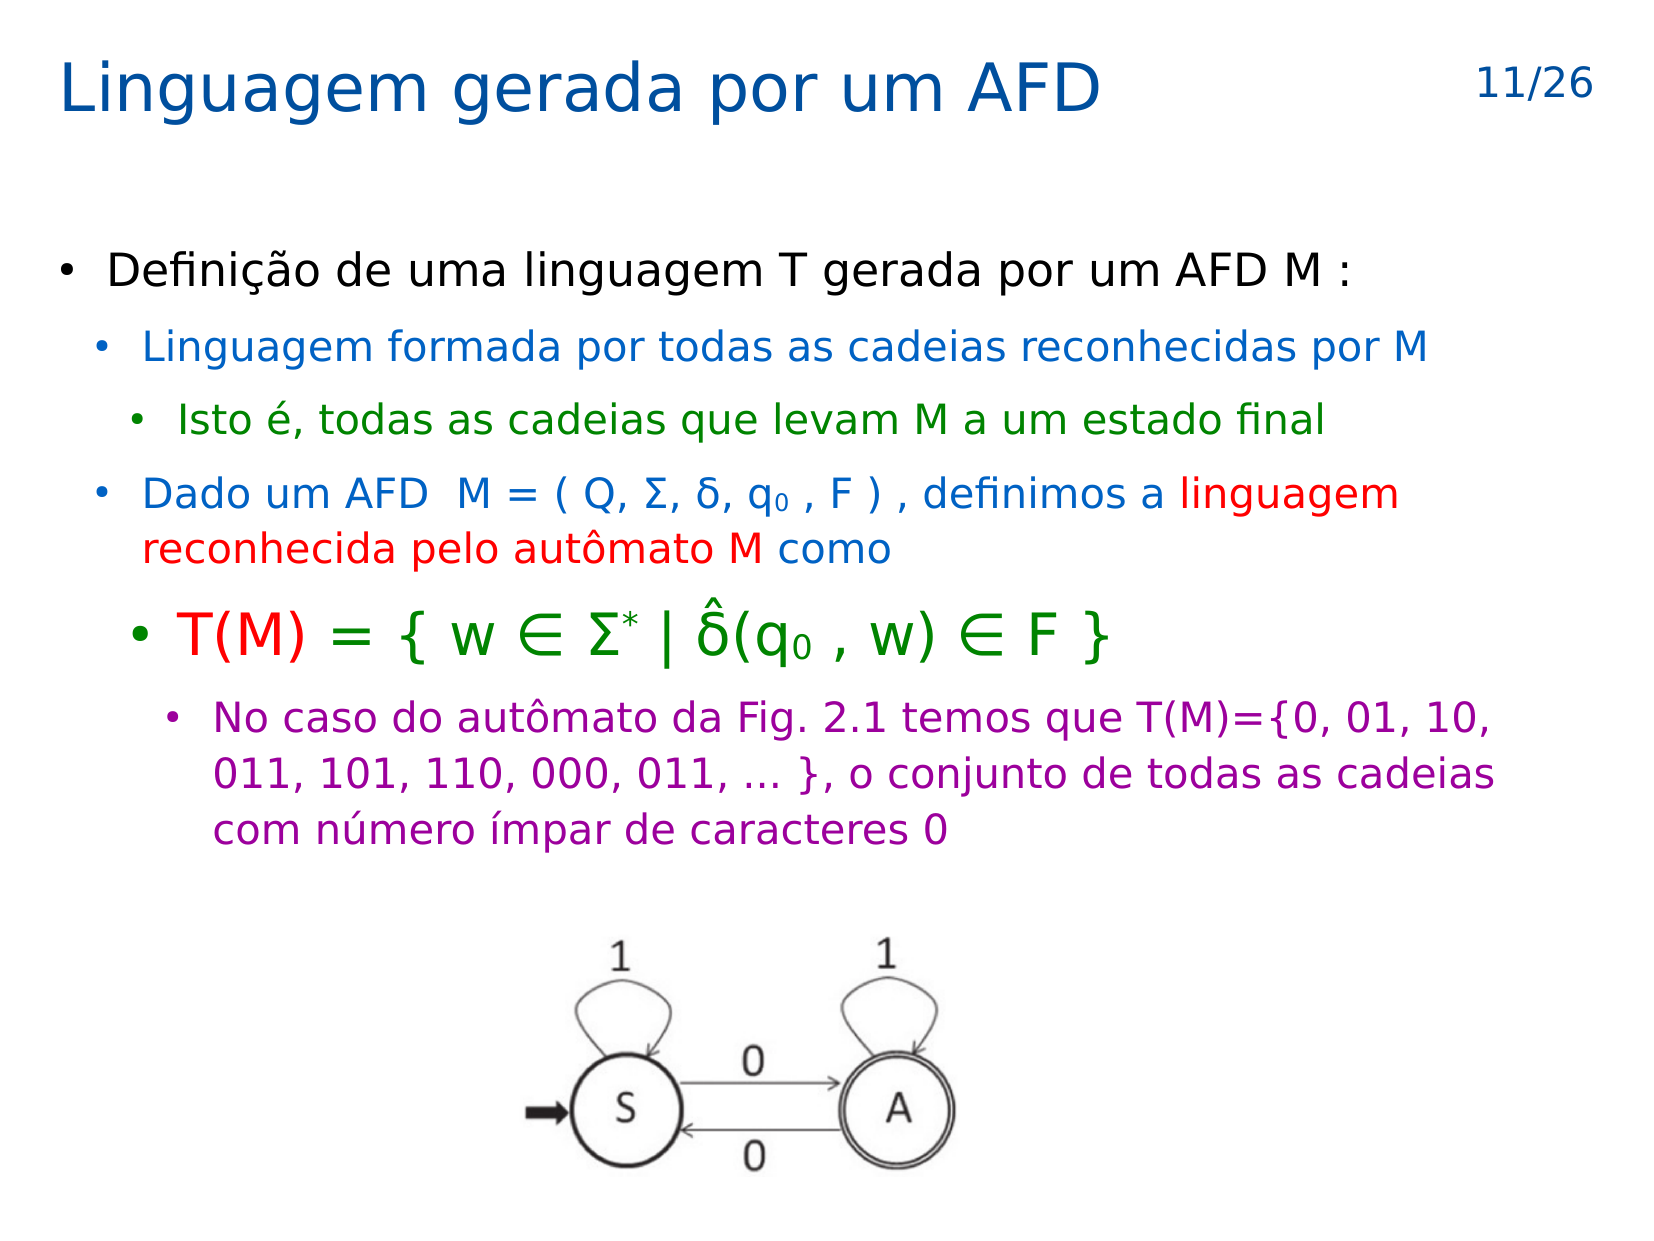

# Linguagem gerada por um AFD
11
Definição de uma linguagem T gerada por um AFD M :
Linguagem formada por todas as cadeias reconhecidas por M
Isto é, todas as cadeias que levam M a um estado final
Dado um AFD M = ( Q, Σ, δ, q0 , F ) , definimos a linguagem reconhecida pelo autômato M como
T(M) = { w ∈ Σ* | δ̂(q0 , w) ∈ F }
No caso do autômato da Fig. 2.1 temos que T(M)={0, 01, 10, 011, 101, 110, 000, 011, ... }, o conjunto de todas as cadeias com número ímpar de caracteres 0